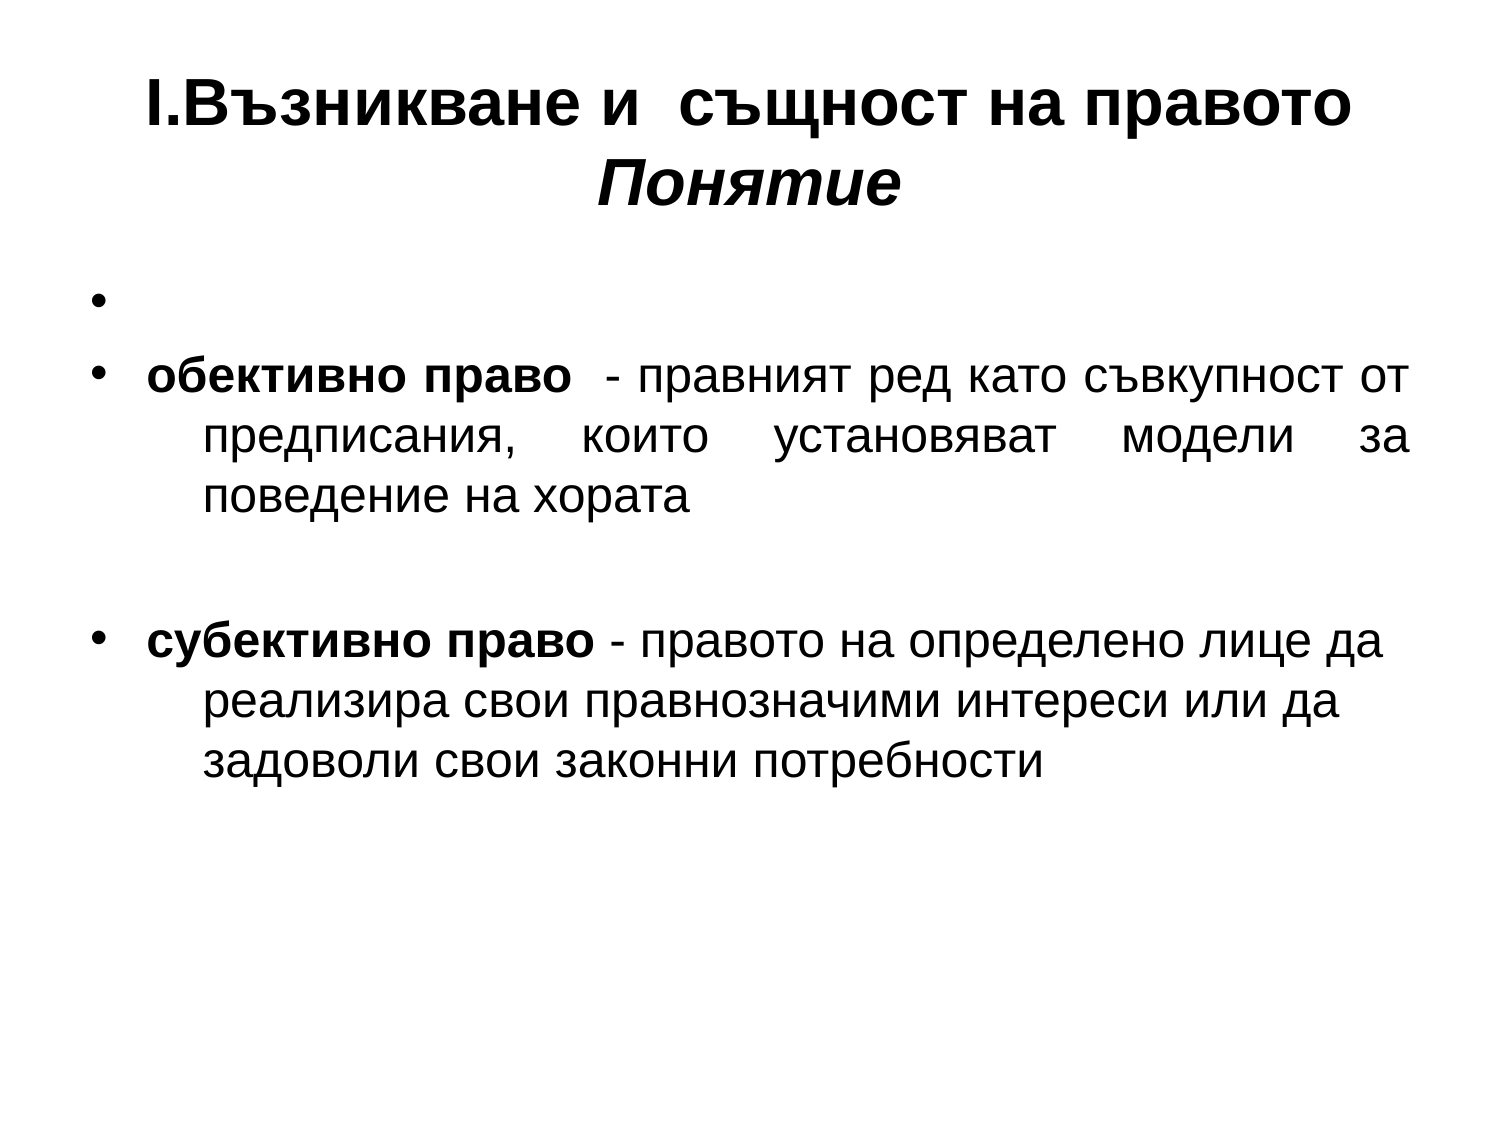

# І.Възникване и същност на правото Понятие
обективно право - правният ред като съвкупност от предписания, които установяват модели за поведение на хората
субективно право - правото на определено лице да реализира свои правнозначими интереси или да задоволи свои законни потребности